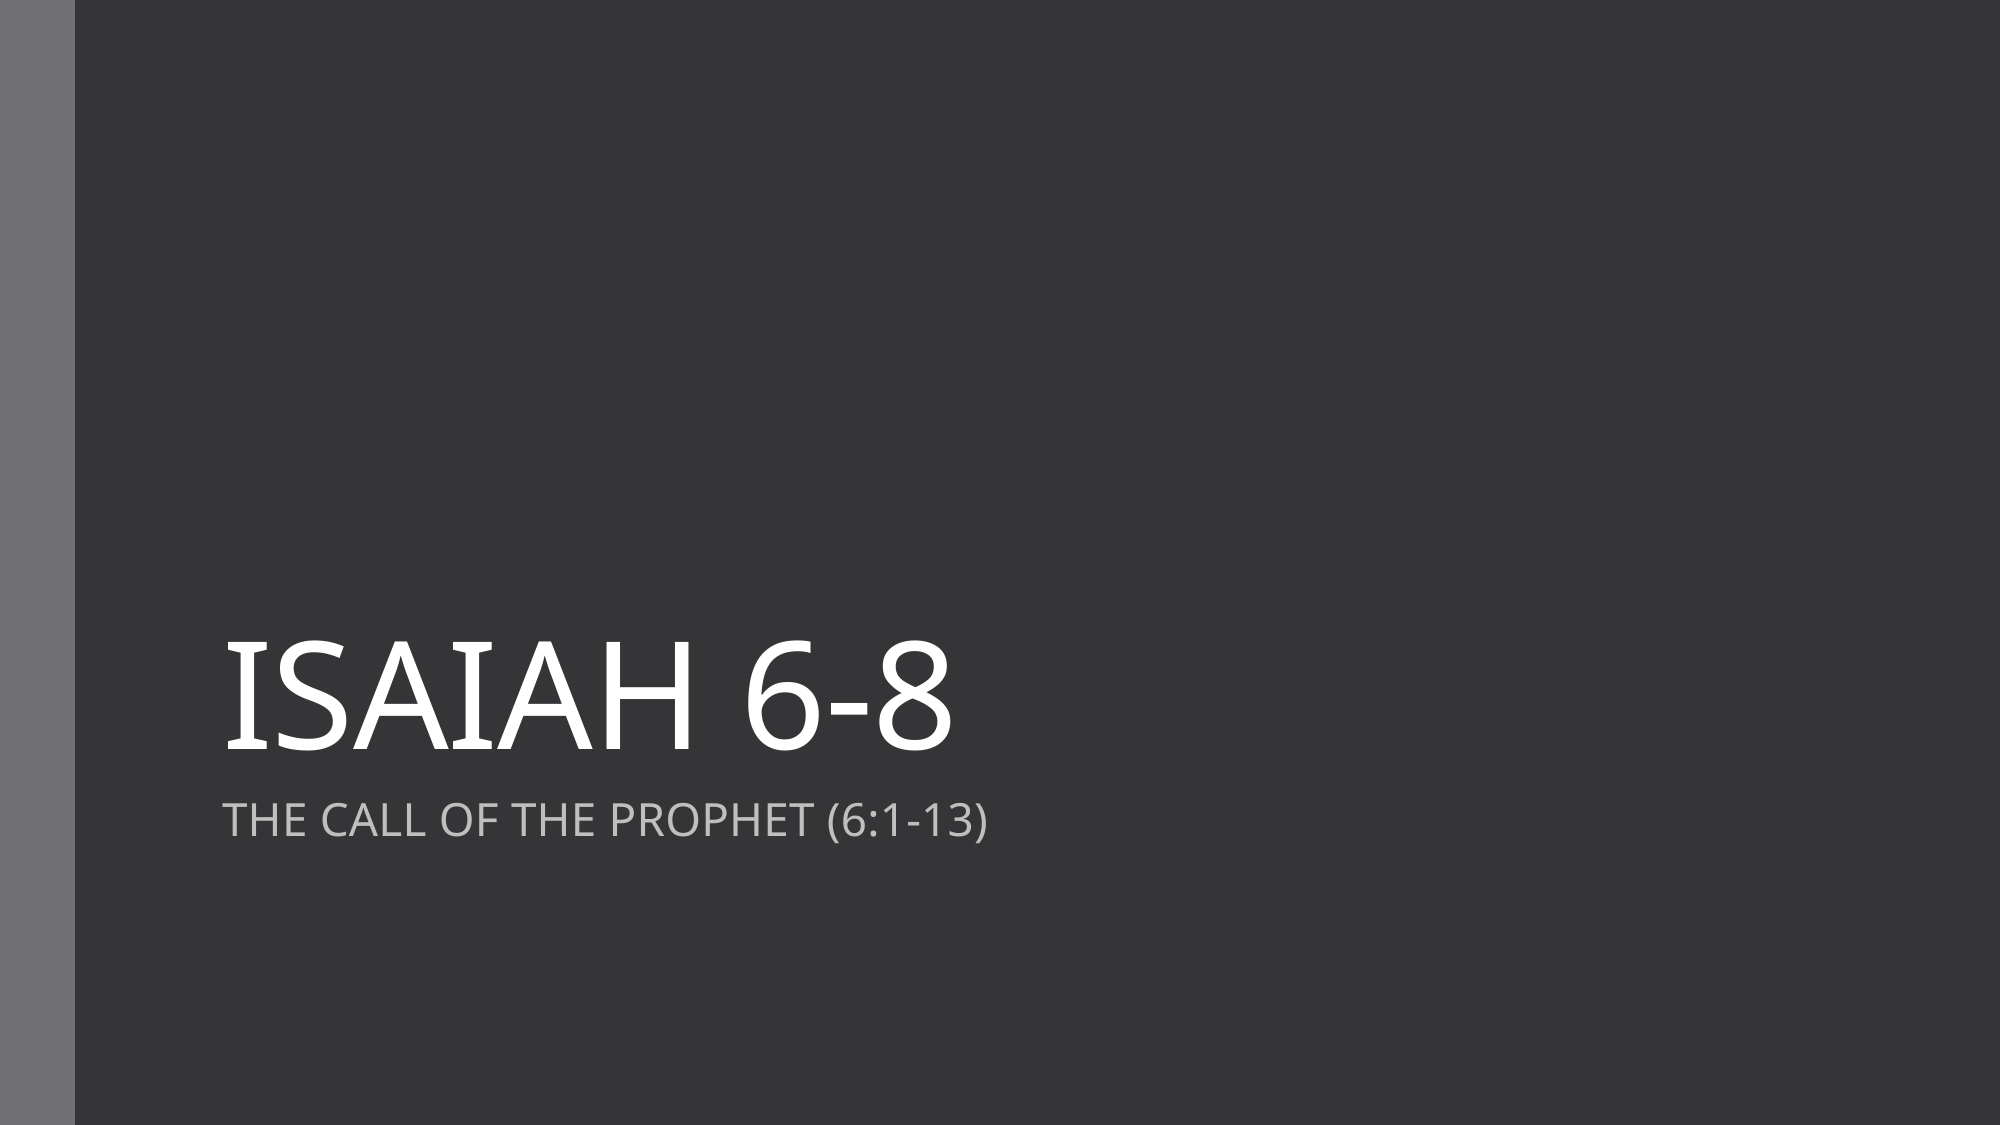

# ISAIAH 6-8
THE CALL OF THE PROPHET (6:1-13)